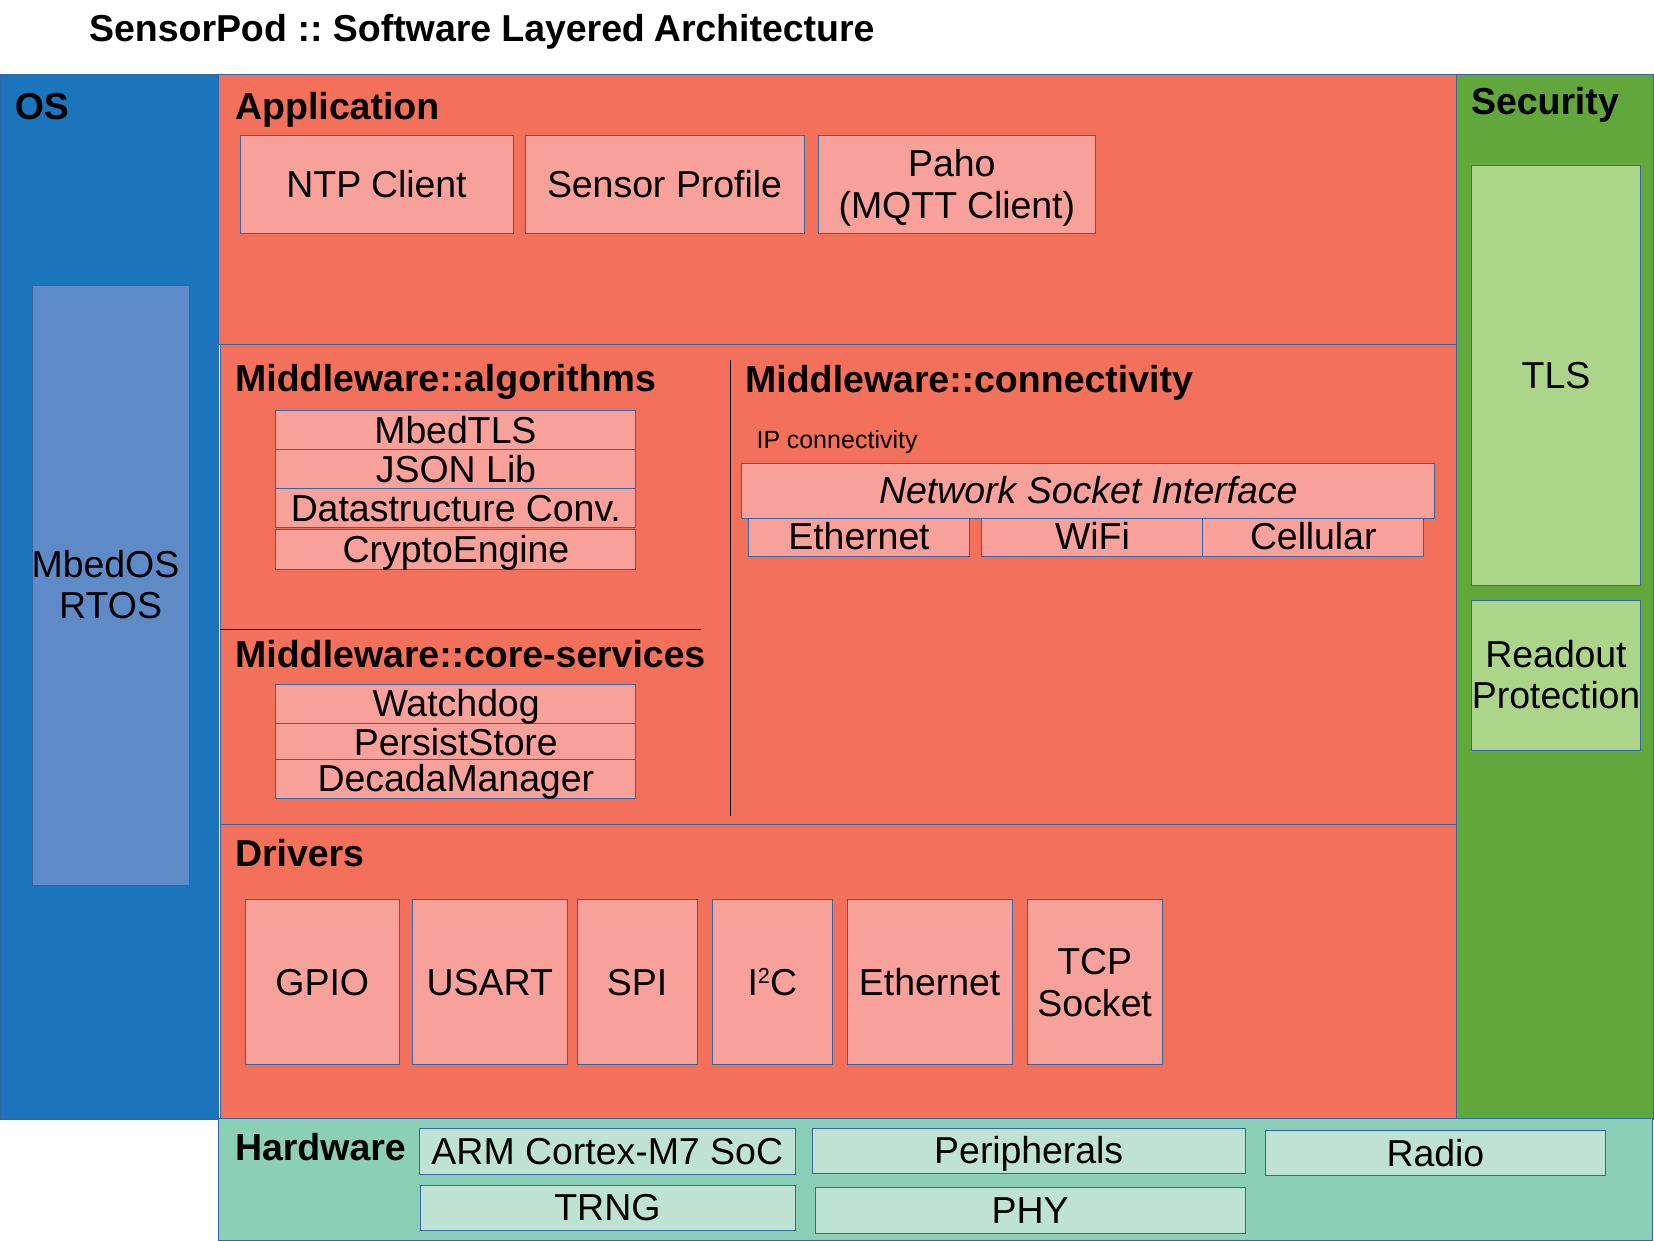

SensorPod :: Software Layered Architecture
Security
OS
Application
NTP Client
Sensor Profile
Paho
(MQTT Client)
TLS
MbedOS
RTOS
Middleware::algorithms
Middleware::connectivity
MbedTLS
IP connectivity
JSON Lib
Network Socket Interface
Datastructure Conv.
Ethernet
WiFi
Cellular
CryptoEngine
Readout
Protection
Middleware::core-services
Watchdog
PersistStore
DecadaManager
Drivers
GPIO
USART
SPI
I2C
Ethernet
TCP
Socket
Hardware
ARM Cortex-M7 SoC
Peripherals
Radio
TRNG
PHY